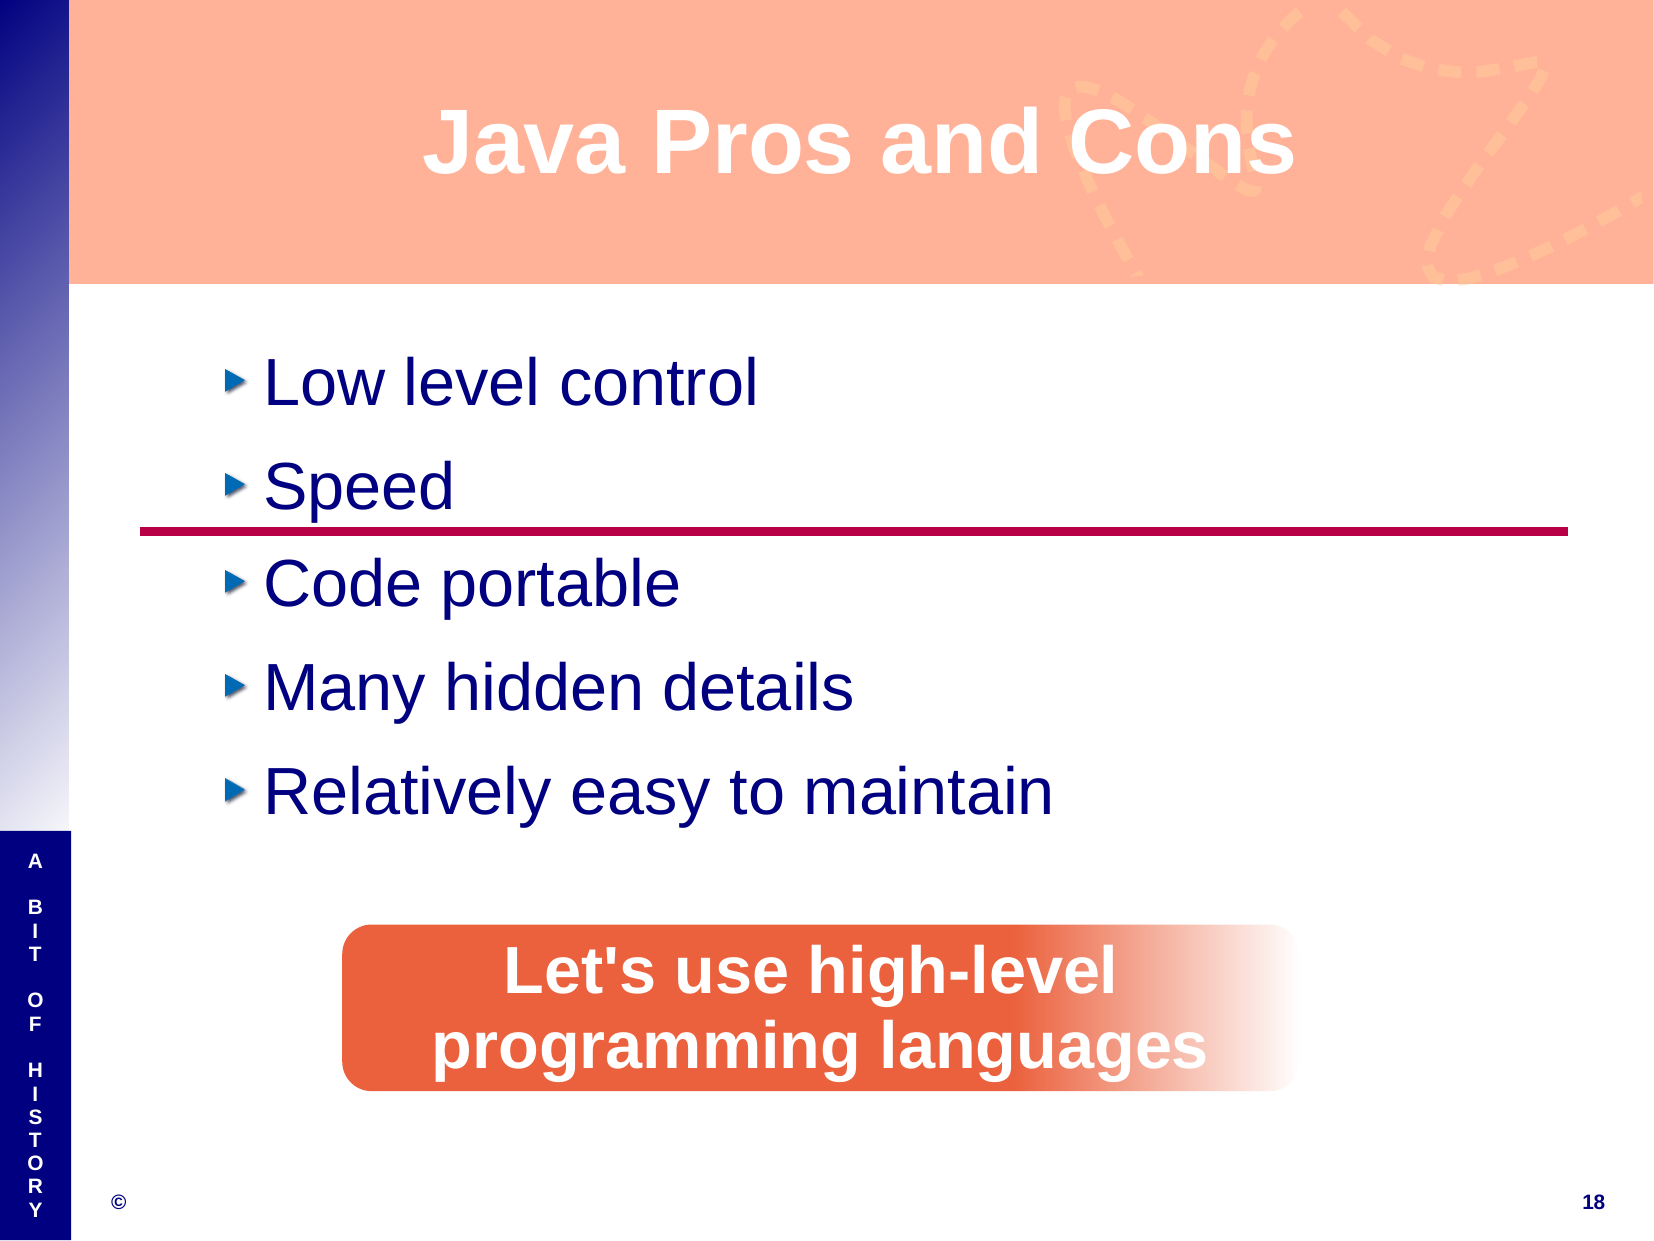

# Java Pros and Cons
Low level control
Speed
Code portable
Many hidden details
Relatively easy to maintain
A
B
I
T
O
F
H
I
S
T
O
R
Y
Let's use high-level
programming languages